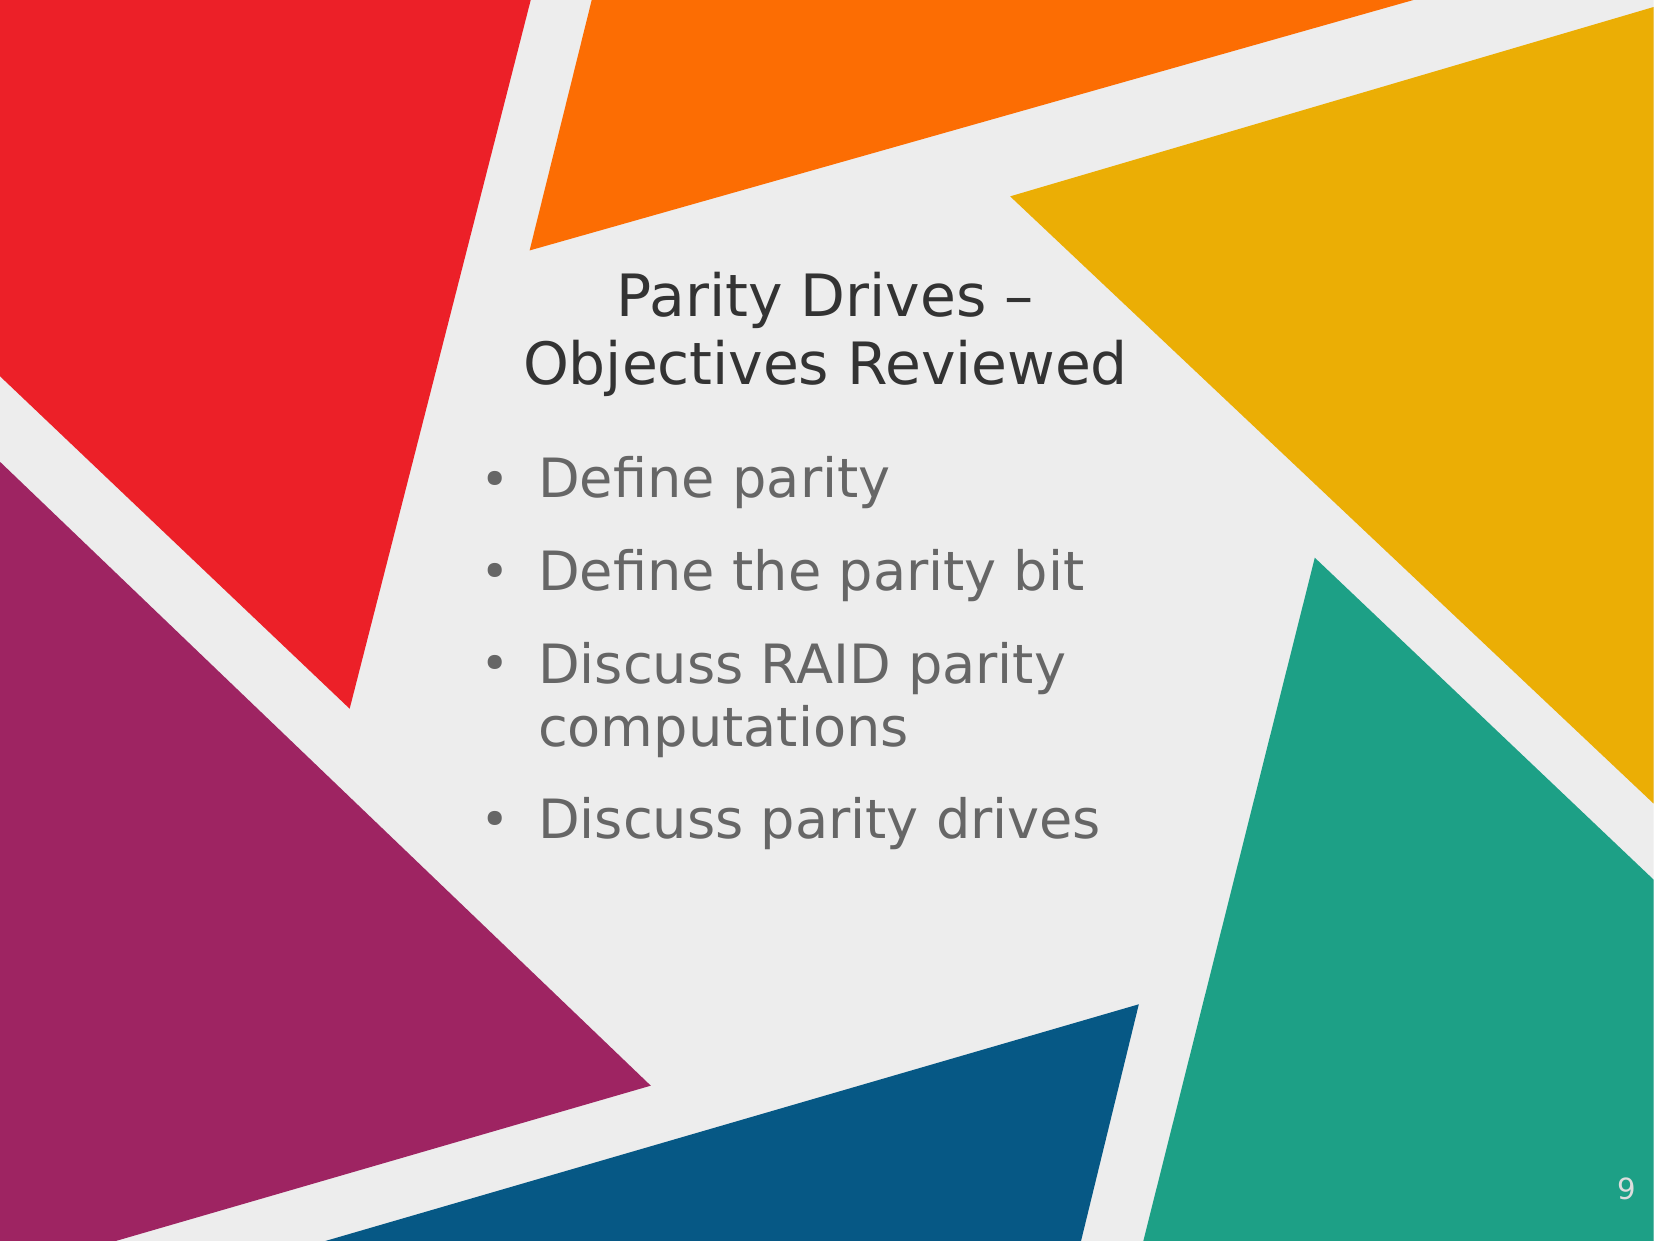

# Parity Drives – Objectives Reviewed
Define parity
Define the parity bit
Discuss RAID parity computations
Discuss parity drives
9